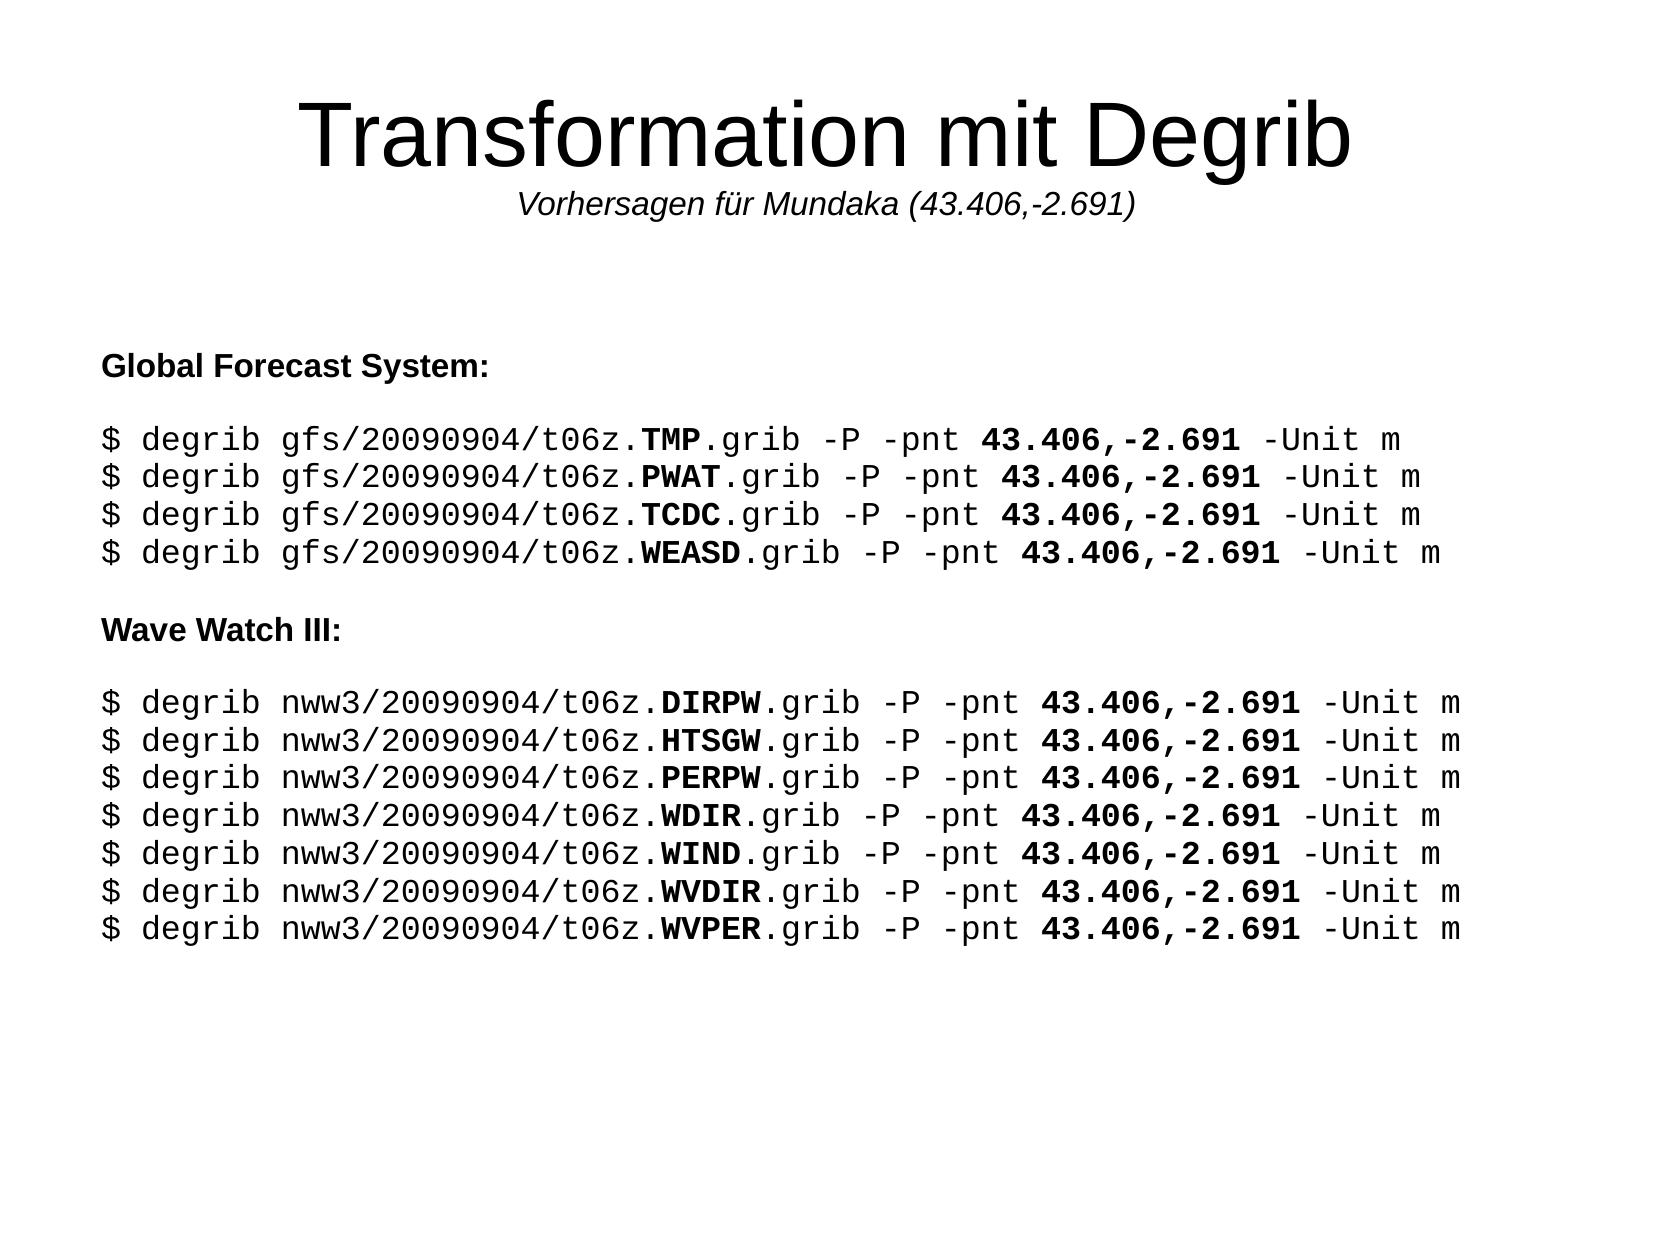

Transformation mit Degrib
Vorhersagen für Mundaka (43.406,-2.691)
# Global Forecast System:
$ degrib gfs/20090904/t06z.TMP.grib -P -pnt 43.406,-2.691 -Unit m
$ degrib gfs/20090904/t06z.PWAT.grib -P -pnt 43.406,-2.691 -Unit m
$ degrib gfs/20090904/t06z.TCDC.grib -P -pnt 43.406,-2.691 -Unit m
$ degrib gfs/20090904/t06z.WEASD.grib -P -pnt 43.406,-2.691 -Unit m
Wave Watch III:
$ degrib nww3/20090904/t06z.DIRPW.grib -P -pnt 43.406,-2.691 -Unit m
$ degrib nww3/20090904/t06z.HTSGW.grib -P -pnt 43.406,-2.691 -Unit m
$ degrib nww3/20090904/t06z.PERPW.grib -P -pnt 43.406,-2.691 -Unit m
$ degrib nww3/20090904/t06z.WDIR.grib -P -pnt 43.406,-2.691 -Unit m
$ degrib nww3/20090904/t06z.WIND.grib -P -pnt 43.406,-2.691 -Unit m
$ degrib nww3/20090904/t06z.WVDIR.grib -P -pnt 43.406,-2.691 -Unit m
$ degrib nww3/20090904/t06z.WVPER.grib -P -pnt 43.406,-2.691 -Unit m